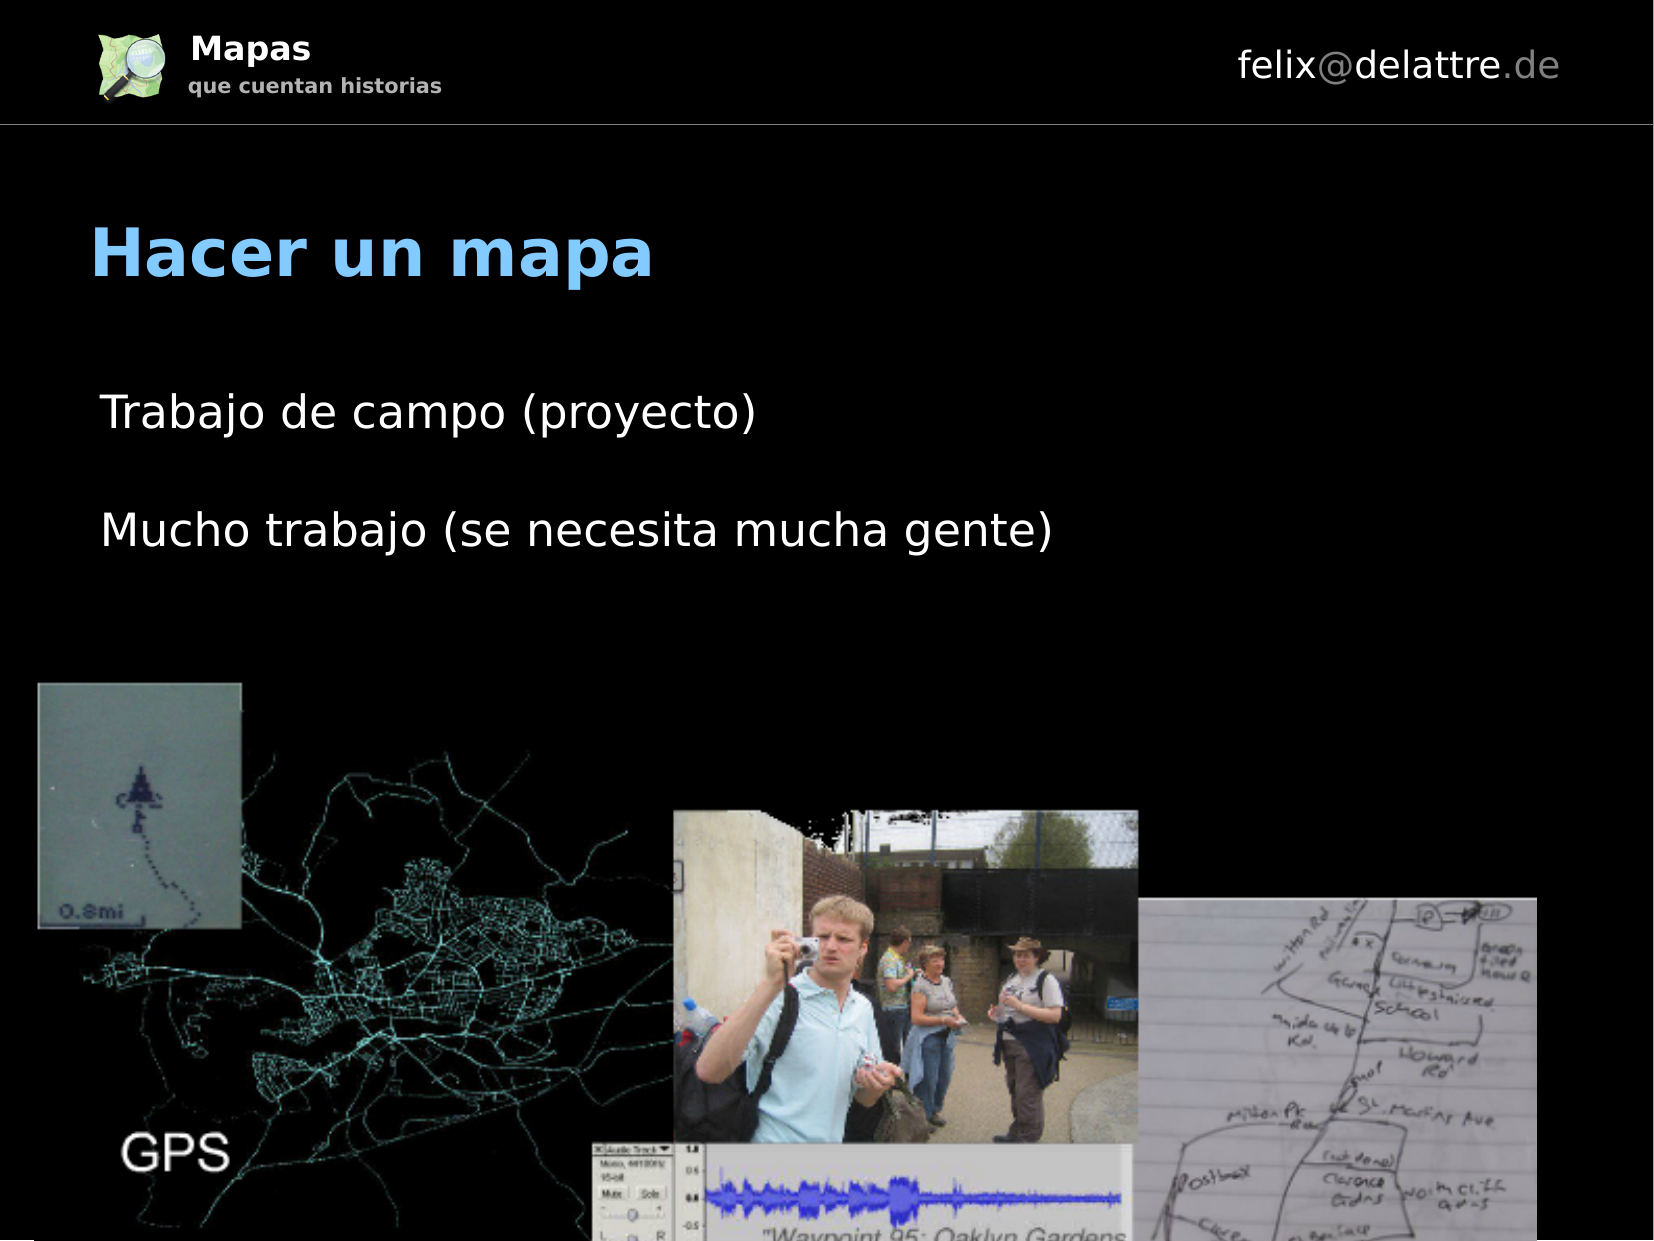

Hacer un mapa
Trabajo de campo (proyecto)
Mucho trabajo (se necesita mucha gente)